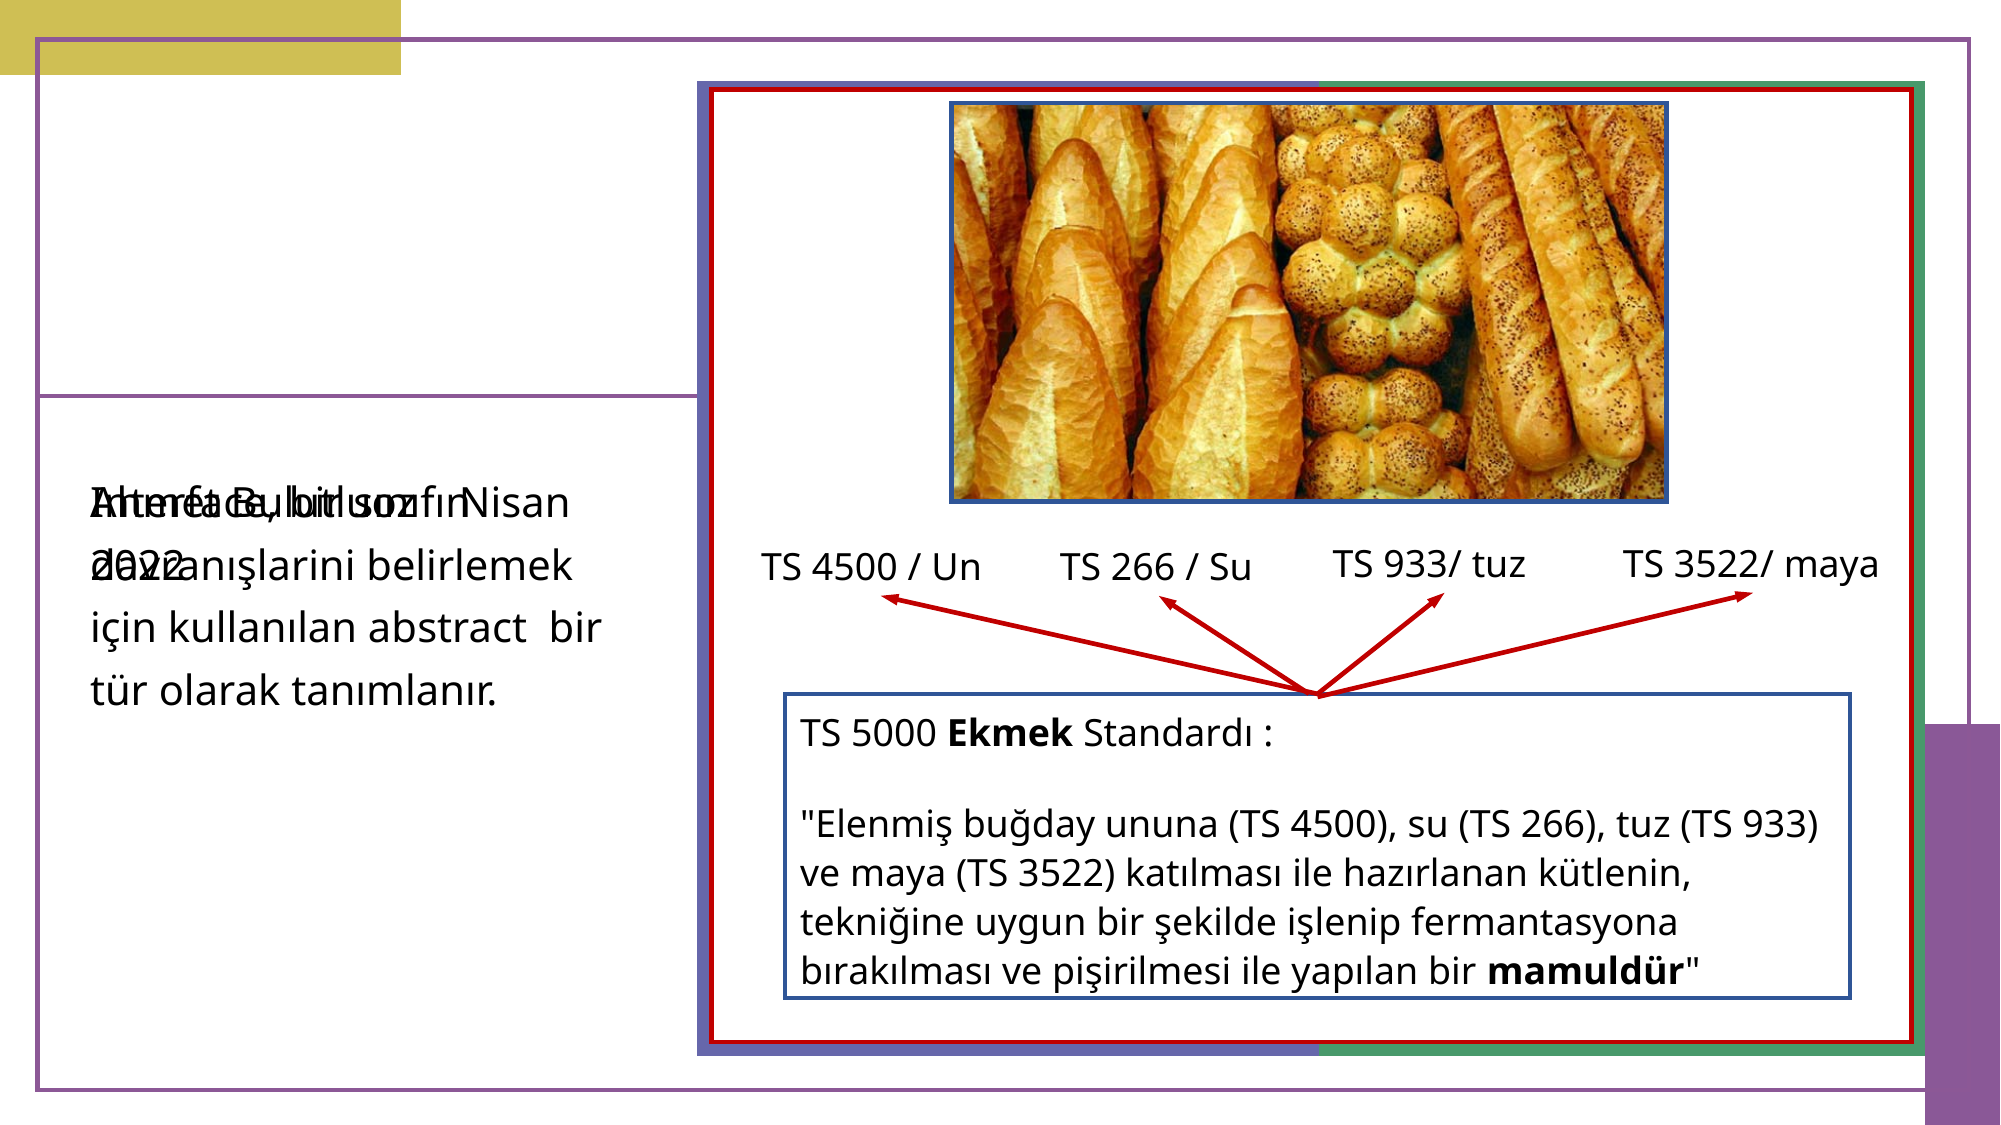

# interfaces
Interface, bir sınıfın davranışlarini belirlemek için kullanılan abstract bir tür olarak tanımlanır.
Ahmet Bulutluoz Nisan 2022
TS 933/ tuz
TS 3522/ maya
TS 4500 / Un
TS 266 / Su
TS 5000 Ekmek Standardı :
"Elenmiş buğday ununa (TS 4500), su (TS 266), tuz (TS 933) ve maya (TS 3522) katılması ile hazırlanan kütlenin, tekniğine uygun bir şekilde işlenip fermantasyona bırakılması ve pişirilmesi ile yapılan bir mamuldür"